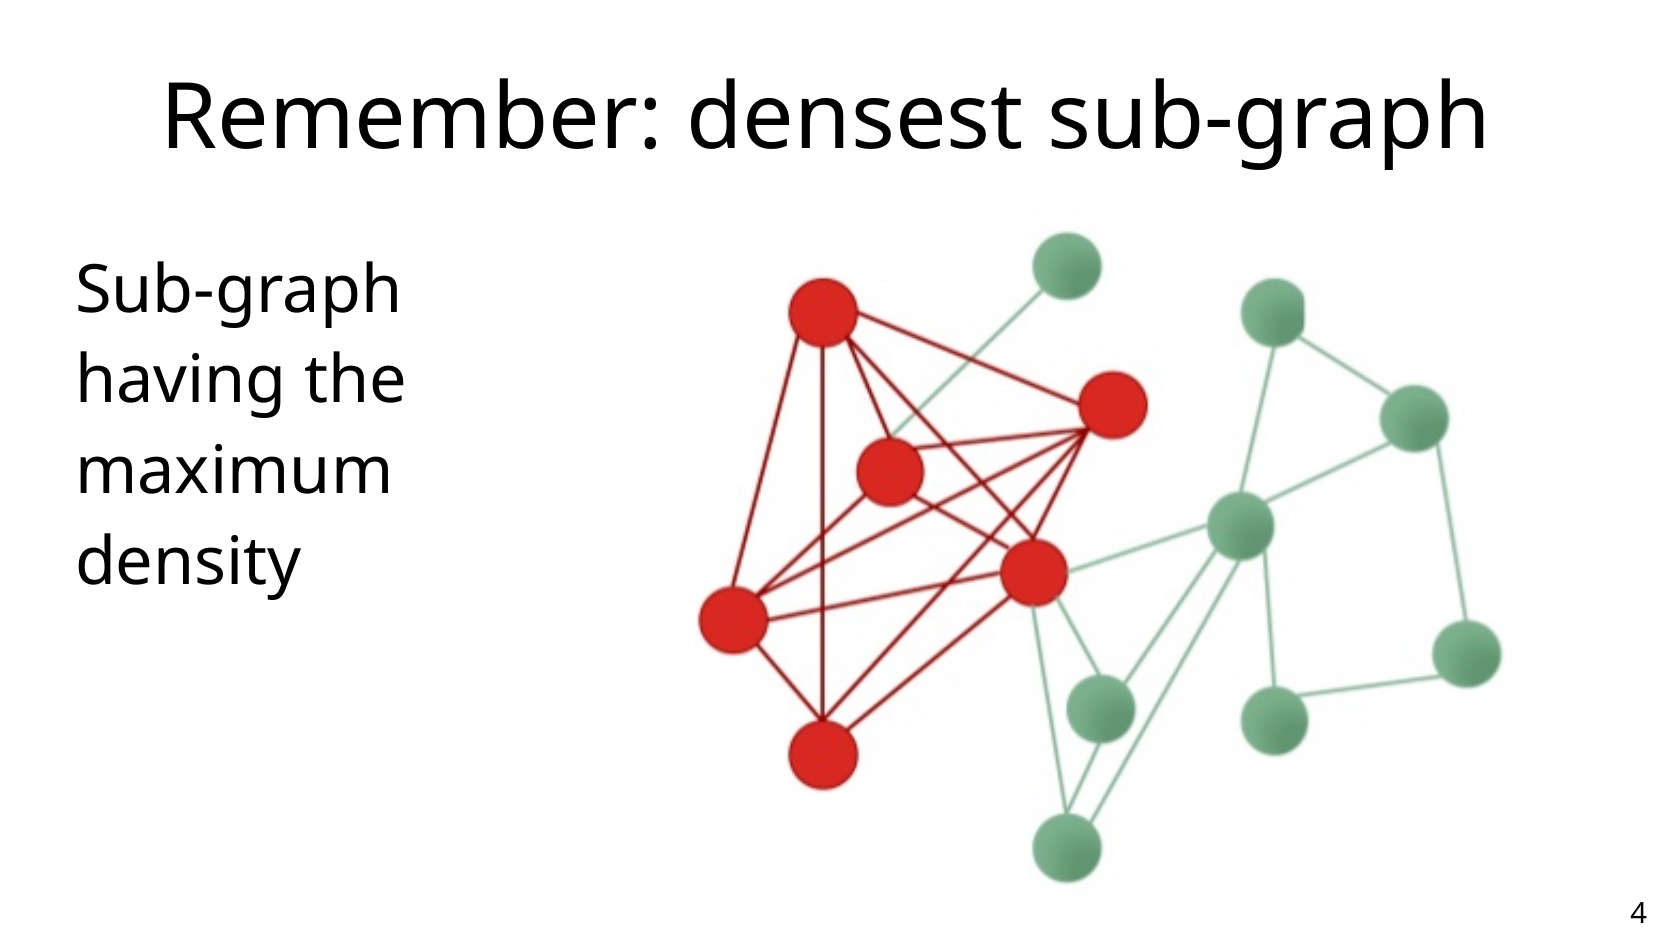

# Remember: densest sub-graph
Sub-graph having the maximum density
4